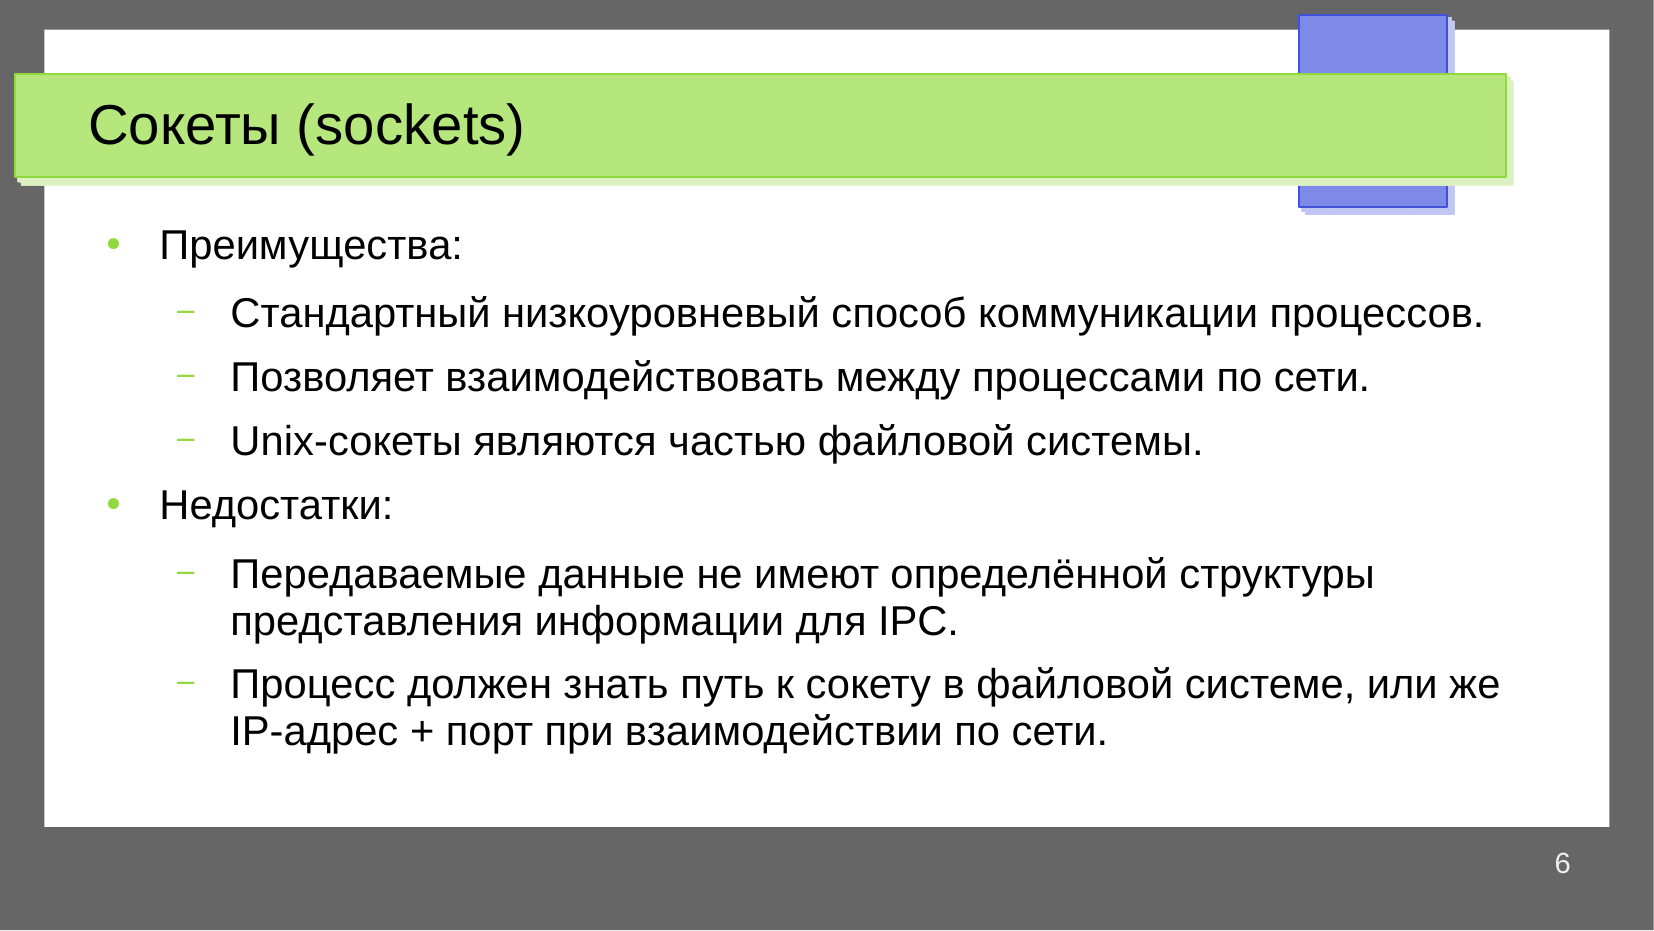

# Сокеты (sockets)
Преимущества:
Стандартный низкоуровневый способ коммуникации процессов.
Позволяет взаимодействовать между процессами по сети.
Unix-сокеты являются частью файловой системы.
Недостатки:
Передаваемые данные не имеют определённой структуры представления информации для IPC.
Процесс должен знать путь к сокету в файловой системе, или же IP-адрес + порт при взаимодействии по сети.
6